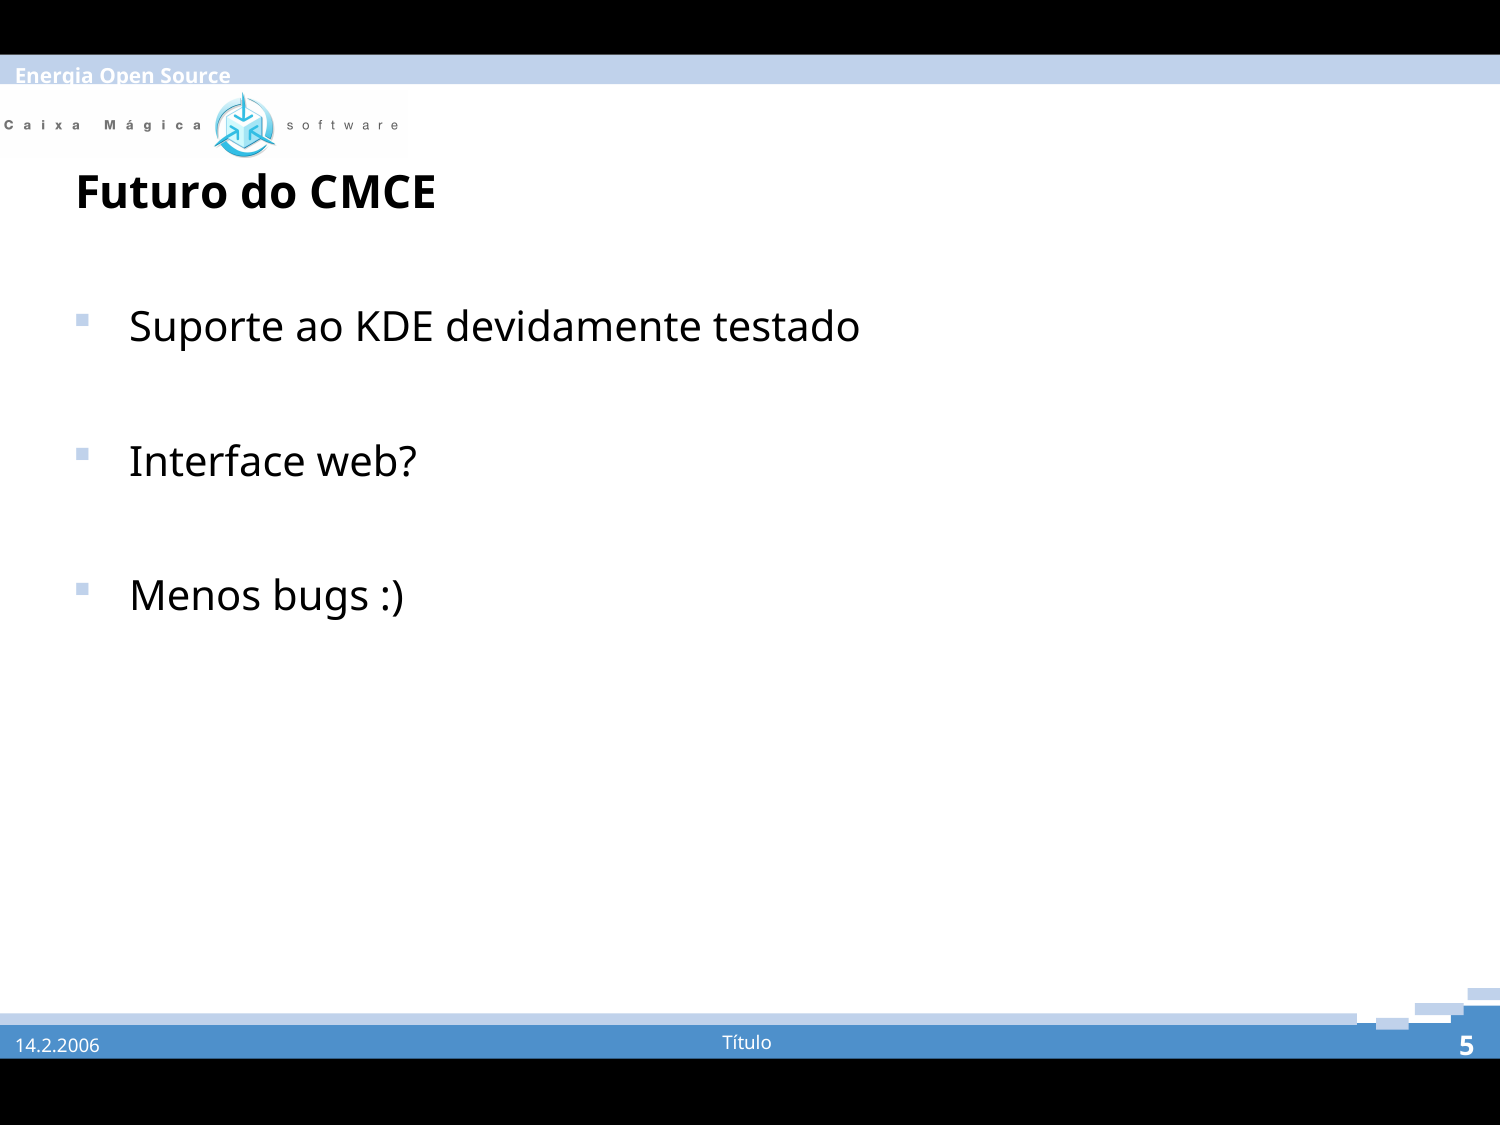

# Futuro do CMCE
Suporte ao KDE devidamente testado
Interface web?
Menos bugs :)